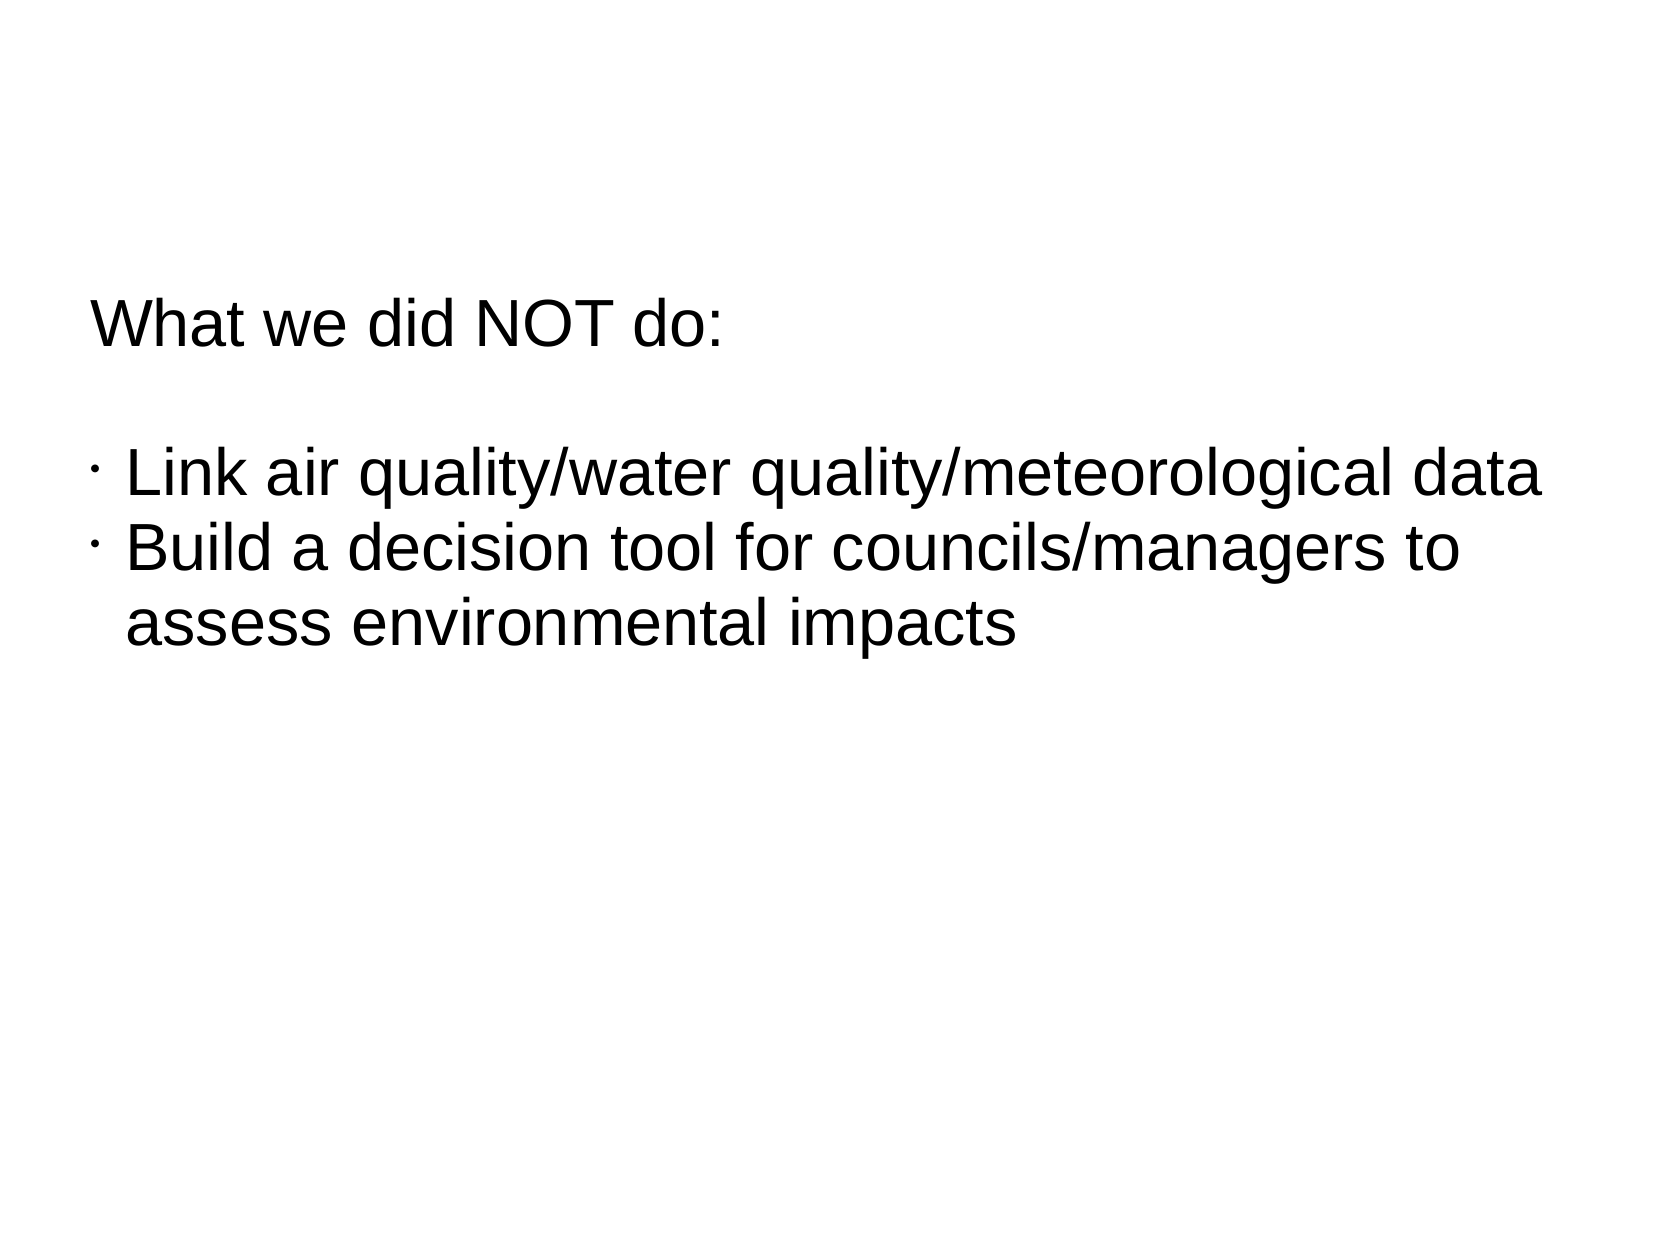

# What we did NOT do:
Link air quality/water quality/meteorological data
Build a decision tool for councils/managers to assess environmental impacts